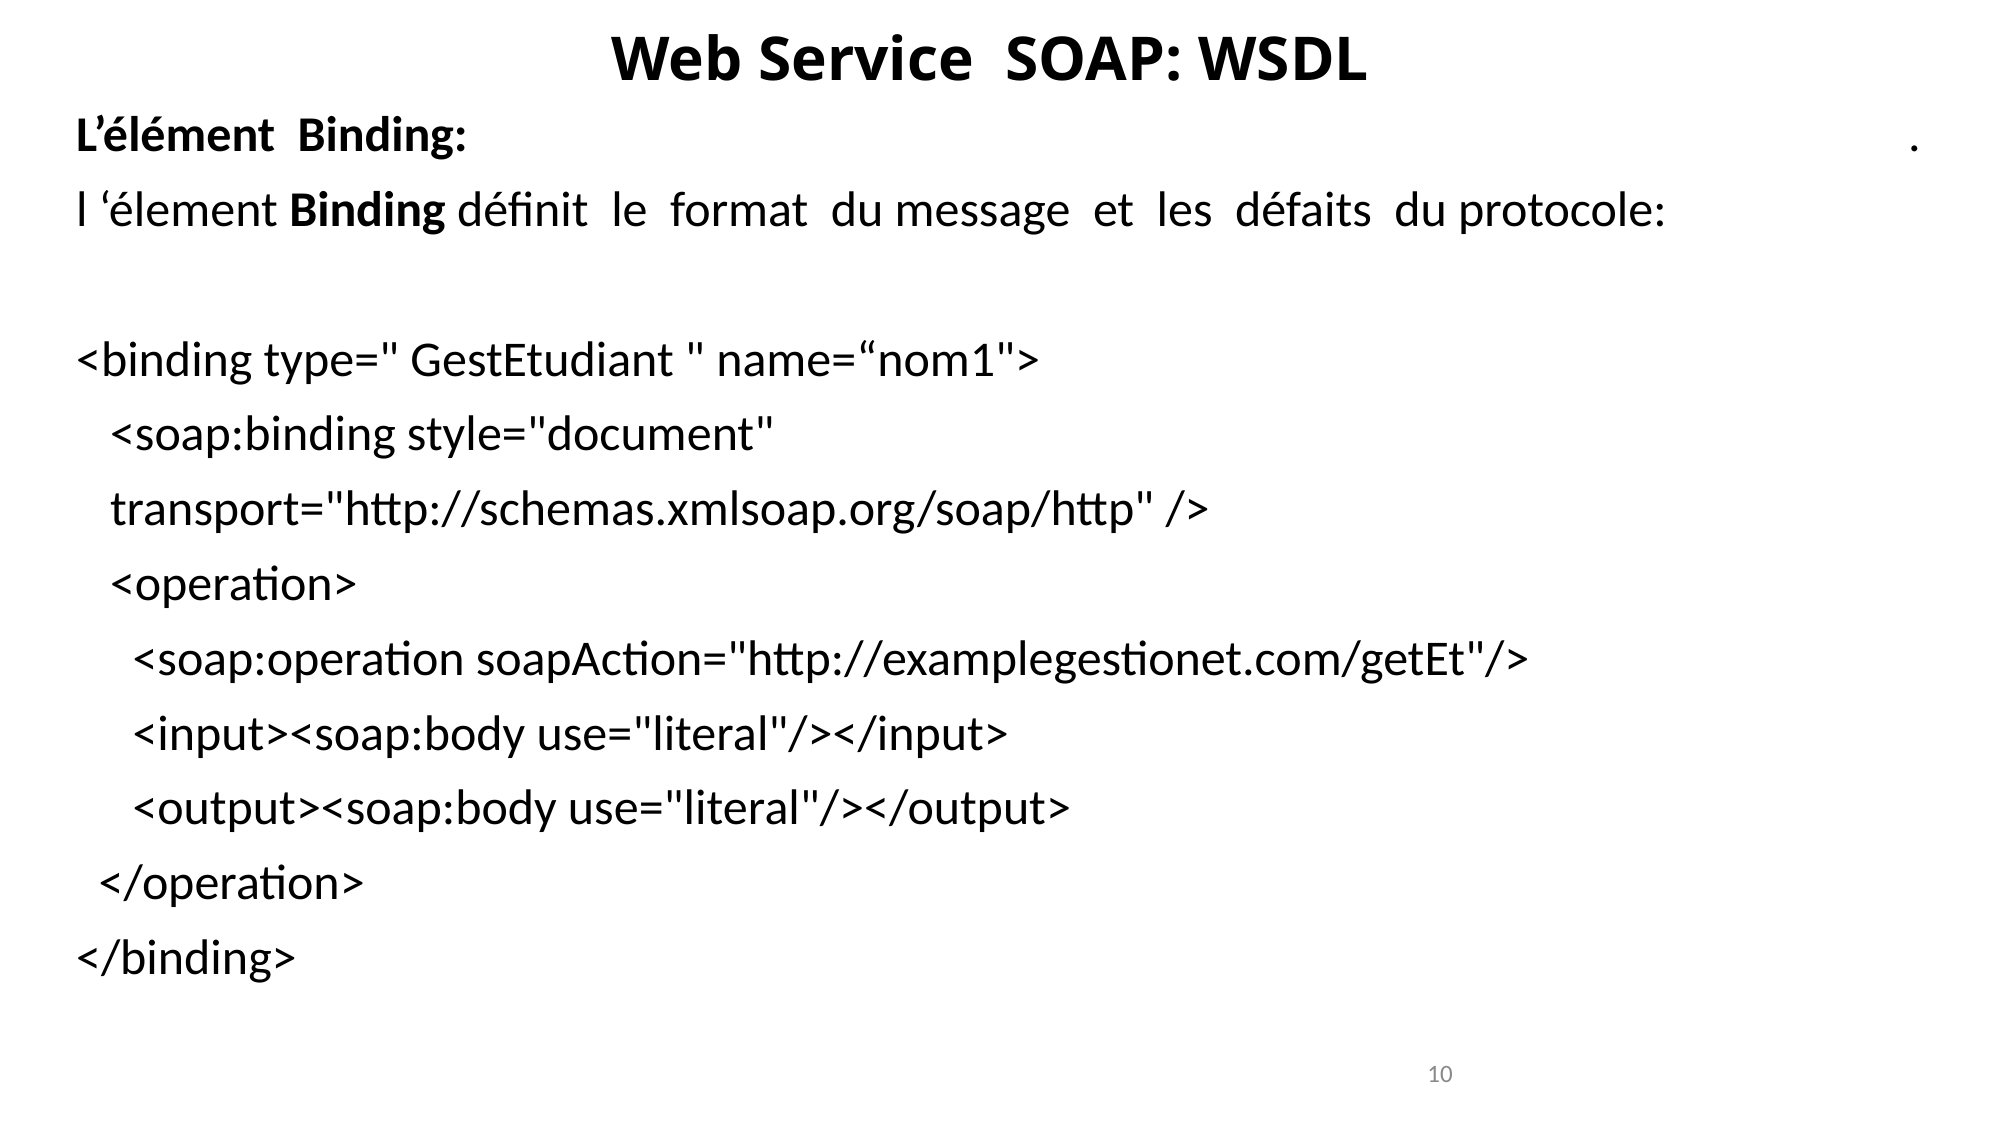

# Web Service SOAP: WSDL
L’élément Binding: .
l ‘élement Binding définit le format du message et les défaits du protocole:
<binding type=" GestEtudiant " name=“nom1">
 <soap:binding style="document"
 transport="http://schemas.xmlsoap.org/soap/http" />
 <operation>
 <soap:operation soapAction="http://examplegestionet.com/getEt"/>
 <input><soap:body use="literal"/></input>
 <output><soap:body use="literal"/></output>
 </operation>
</binding>